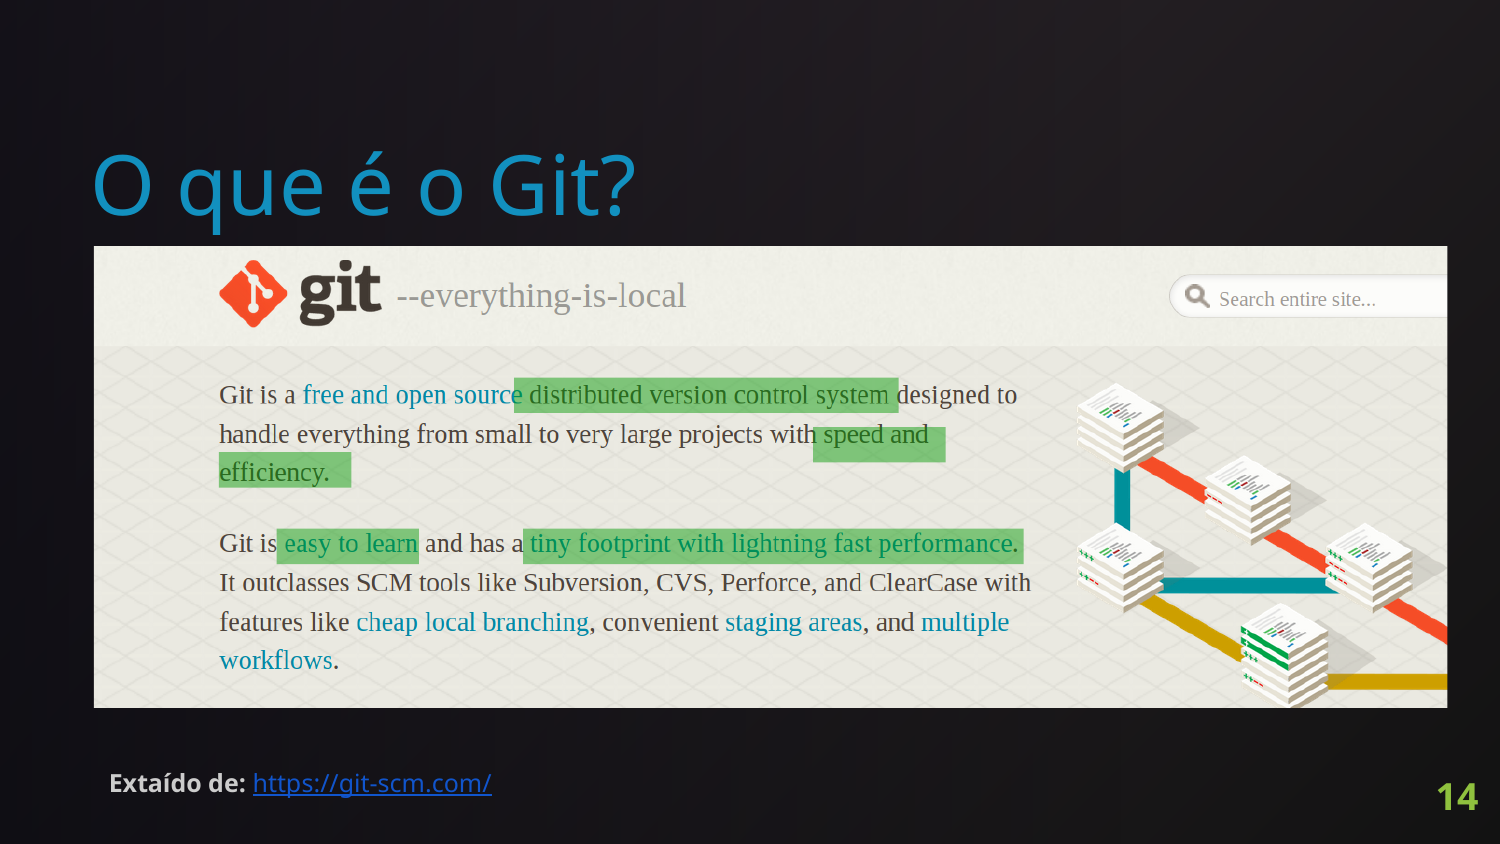

# O que é o Git?
Extaído de: https://git-scm.com/